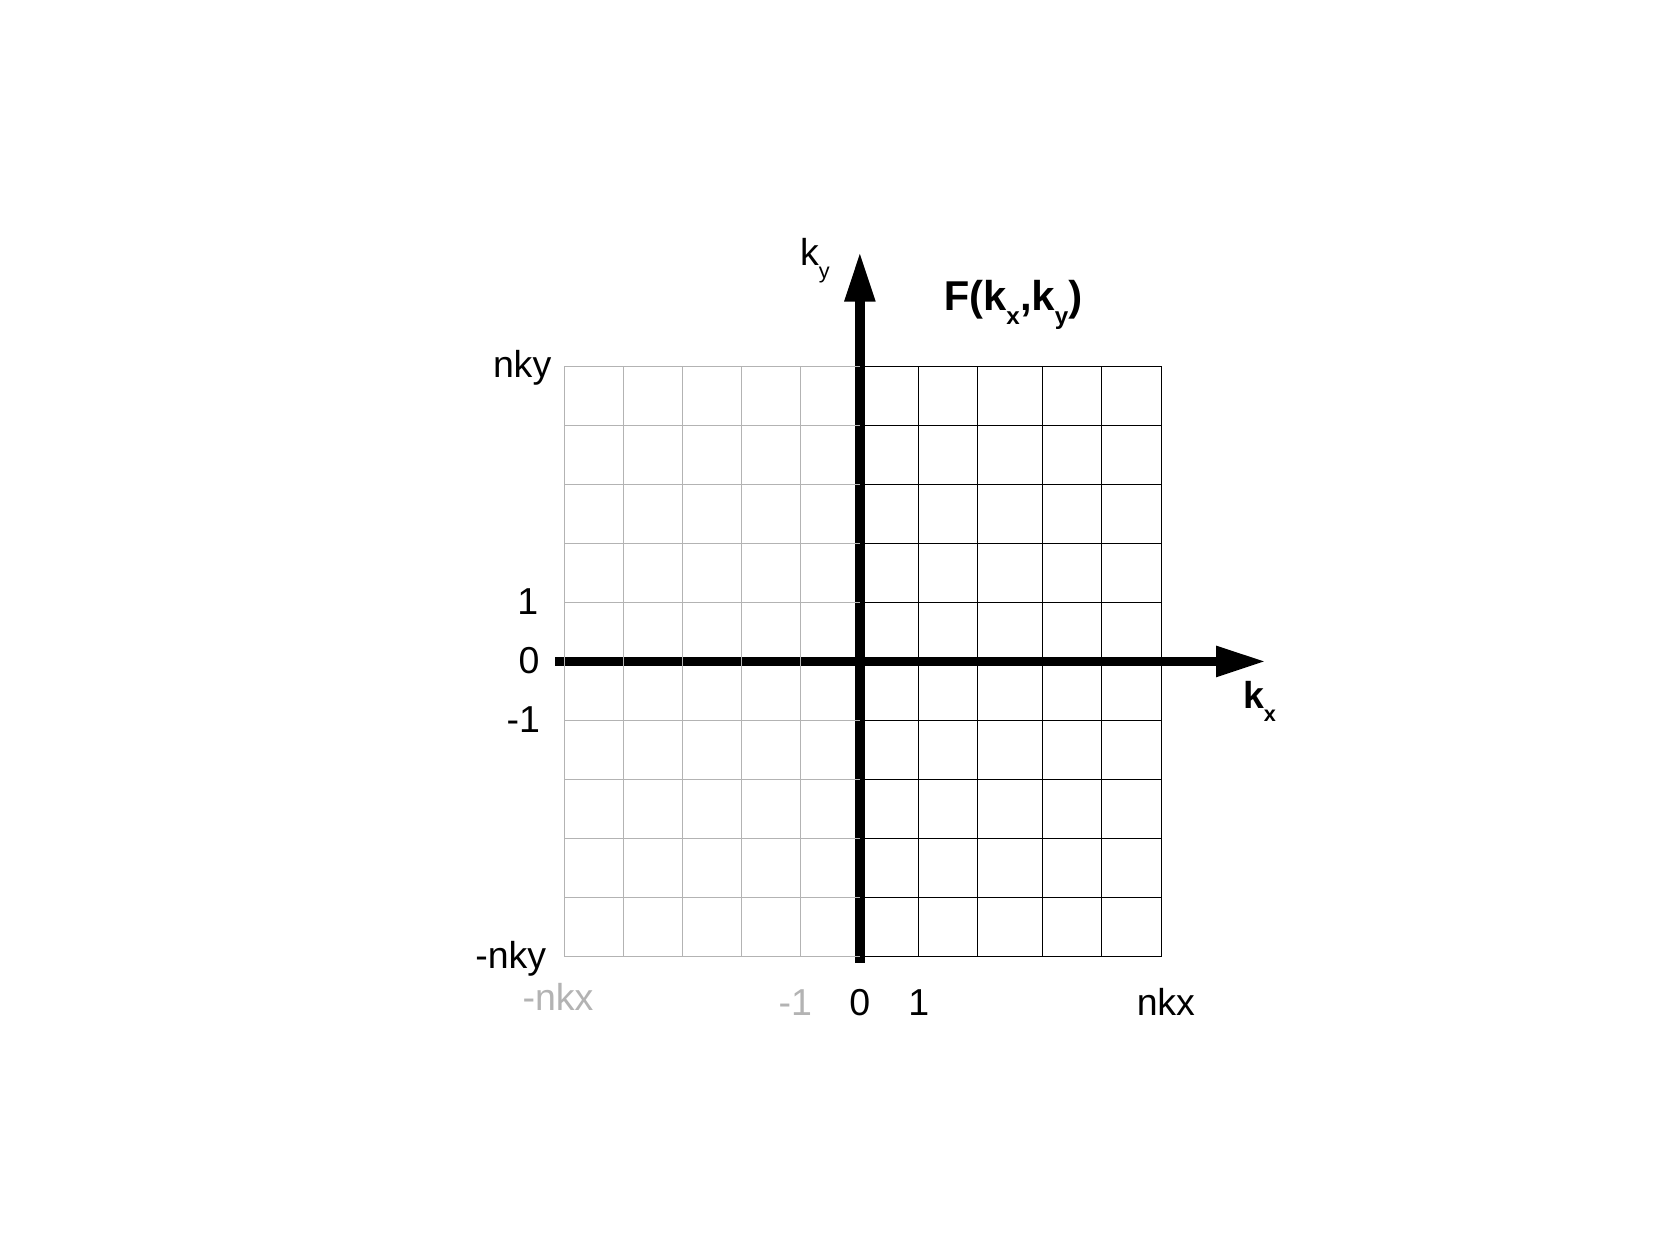

ky
F(kx,ky)
nky
 1
0
kx
-1
-nky
-nkx
-1
0
1
nkx